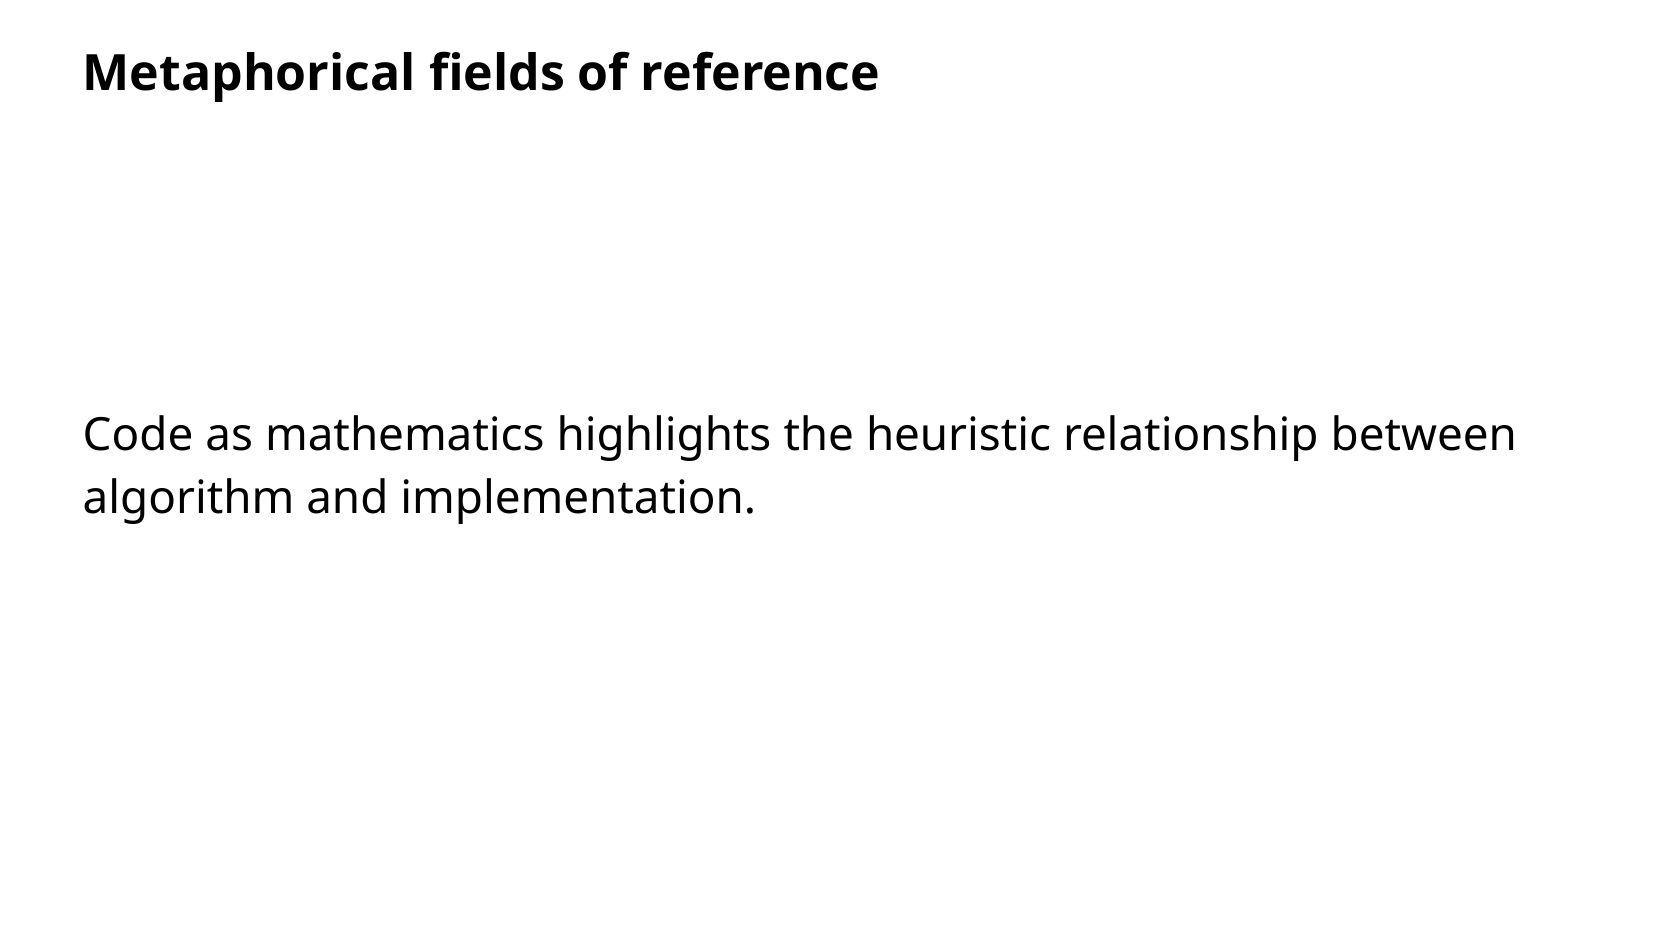

# Metaphorical fields of reference
Code as mathematics highlights the heuristic relationship between algorithm and implementation.